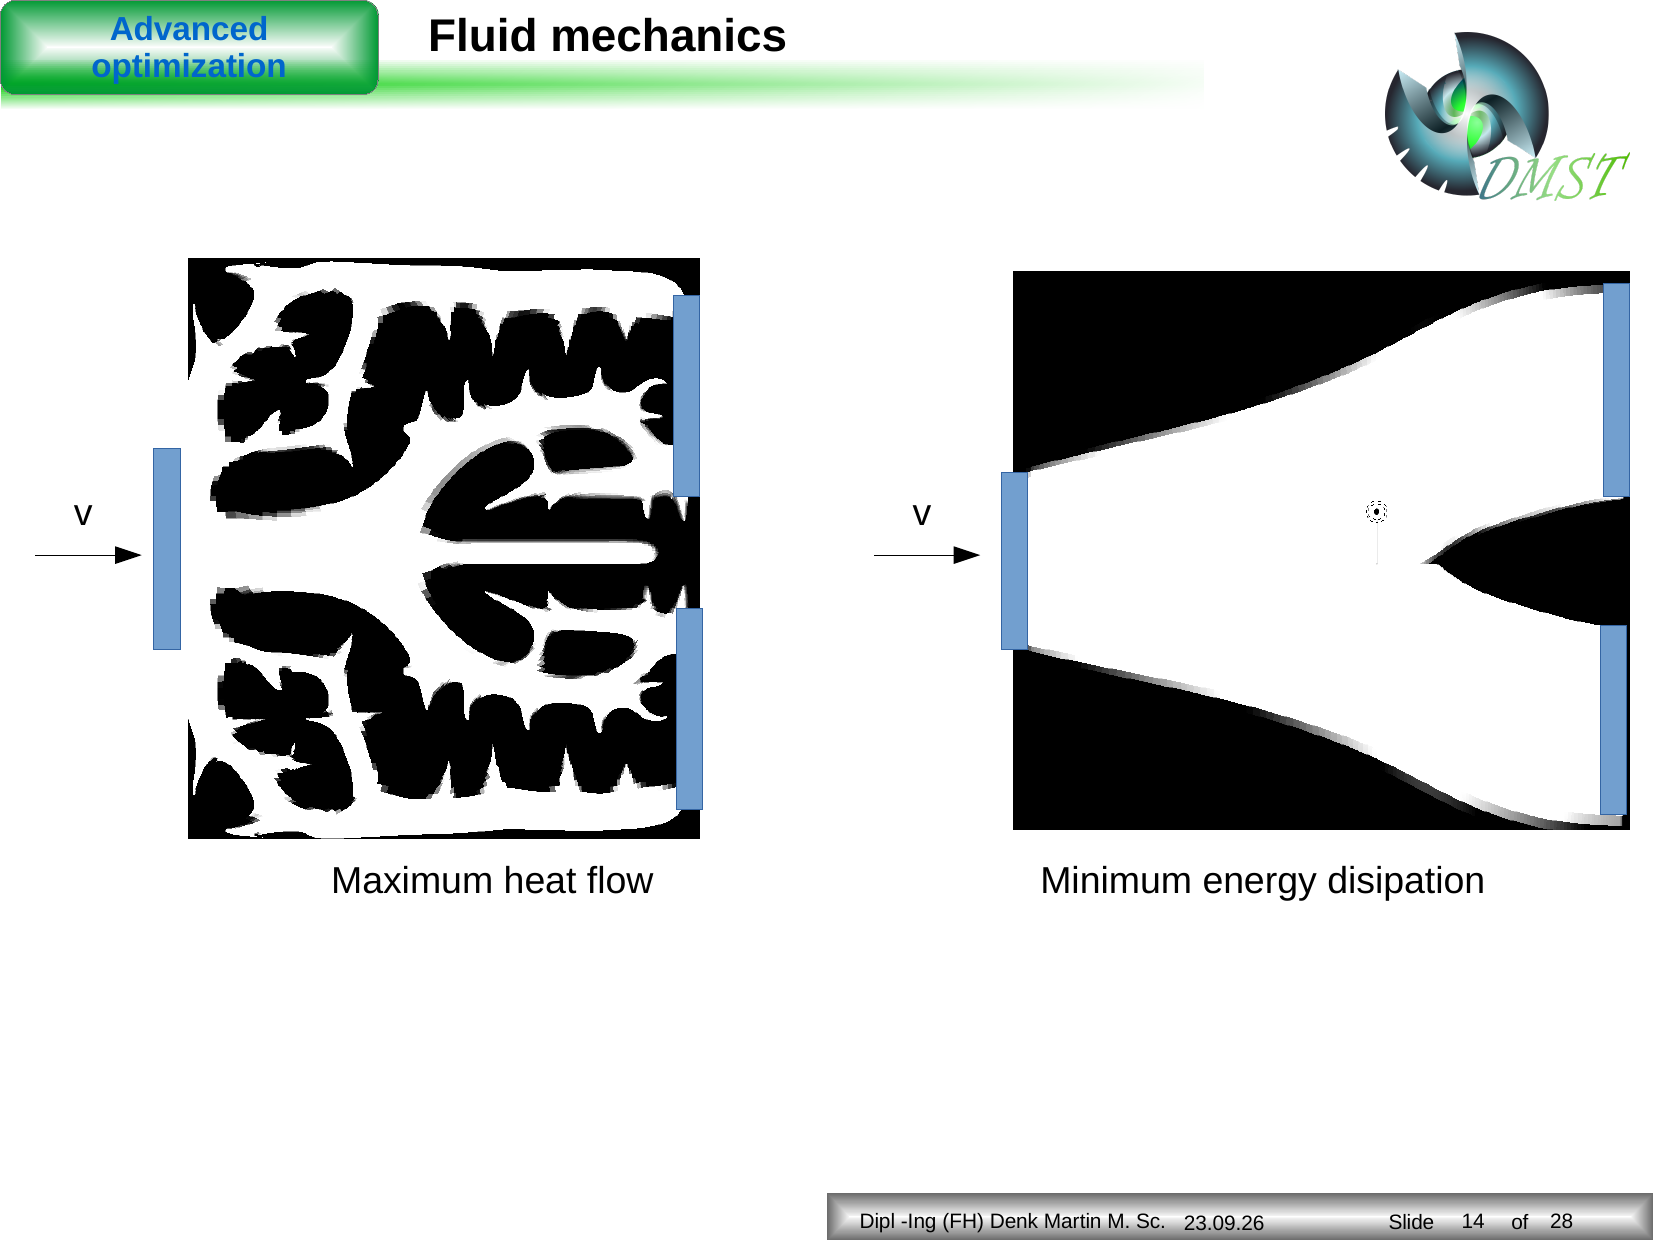

Advanced
optimization
Fluid mechanics
v
v
Maximum heat flow
Minimum energy disipation